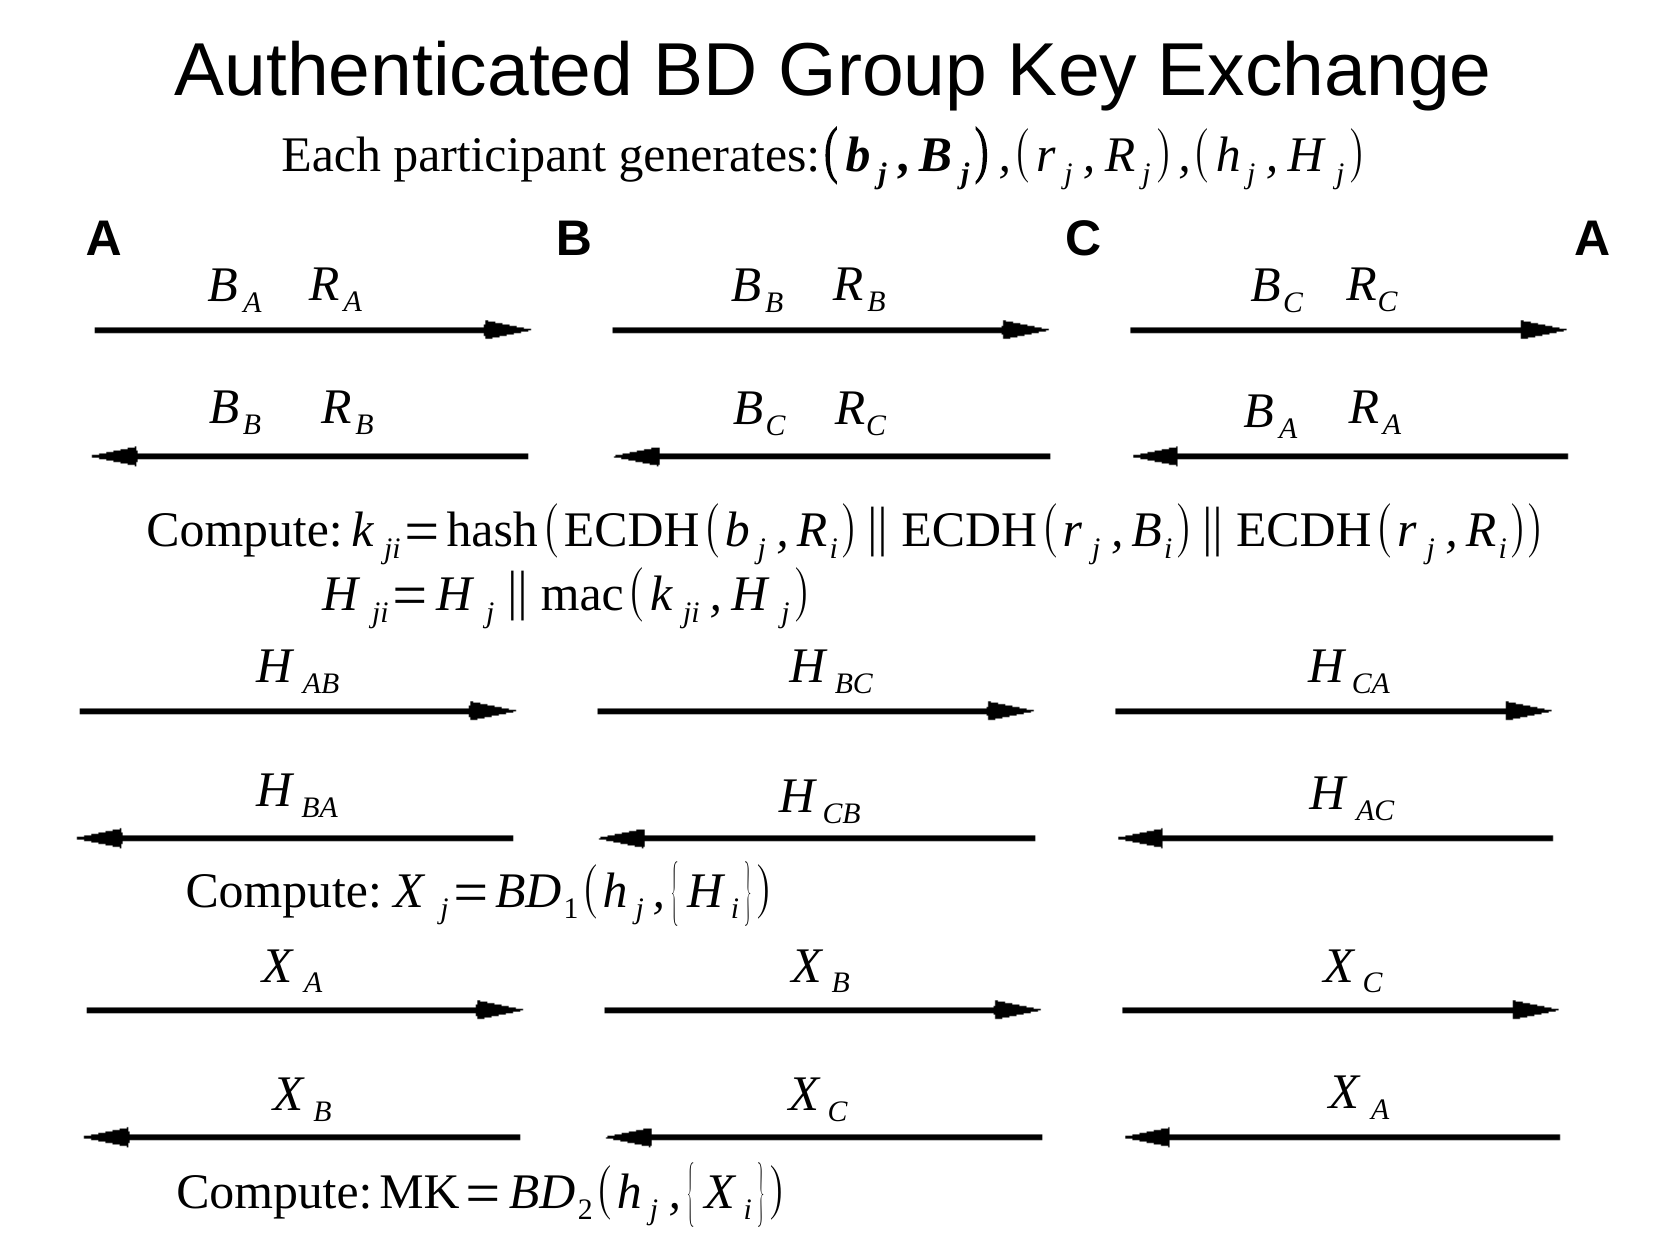

# Authenticated BD Group Key Exchange
A
B
C
A